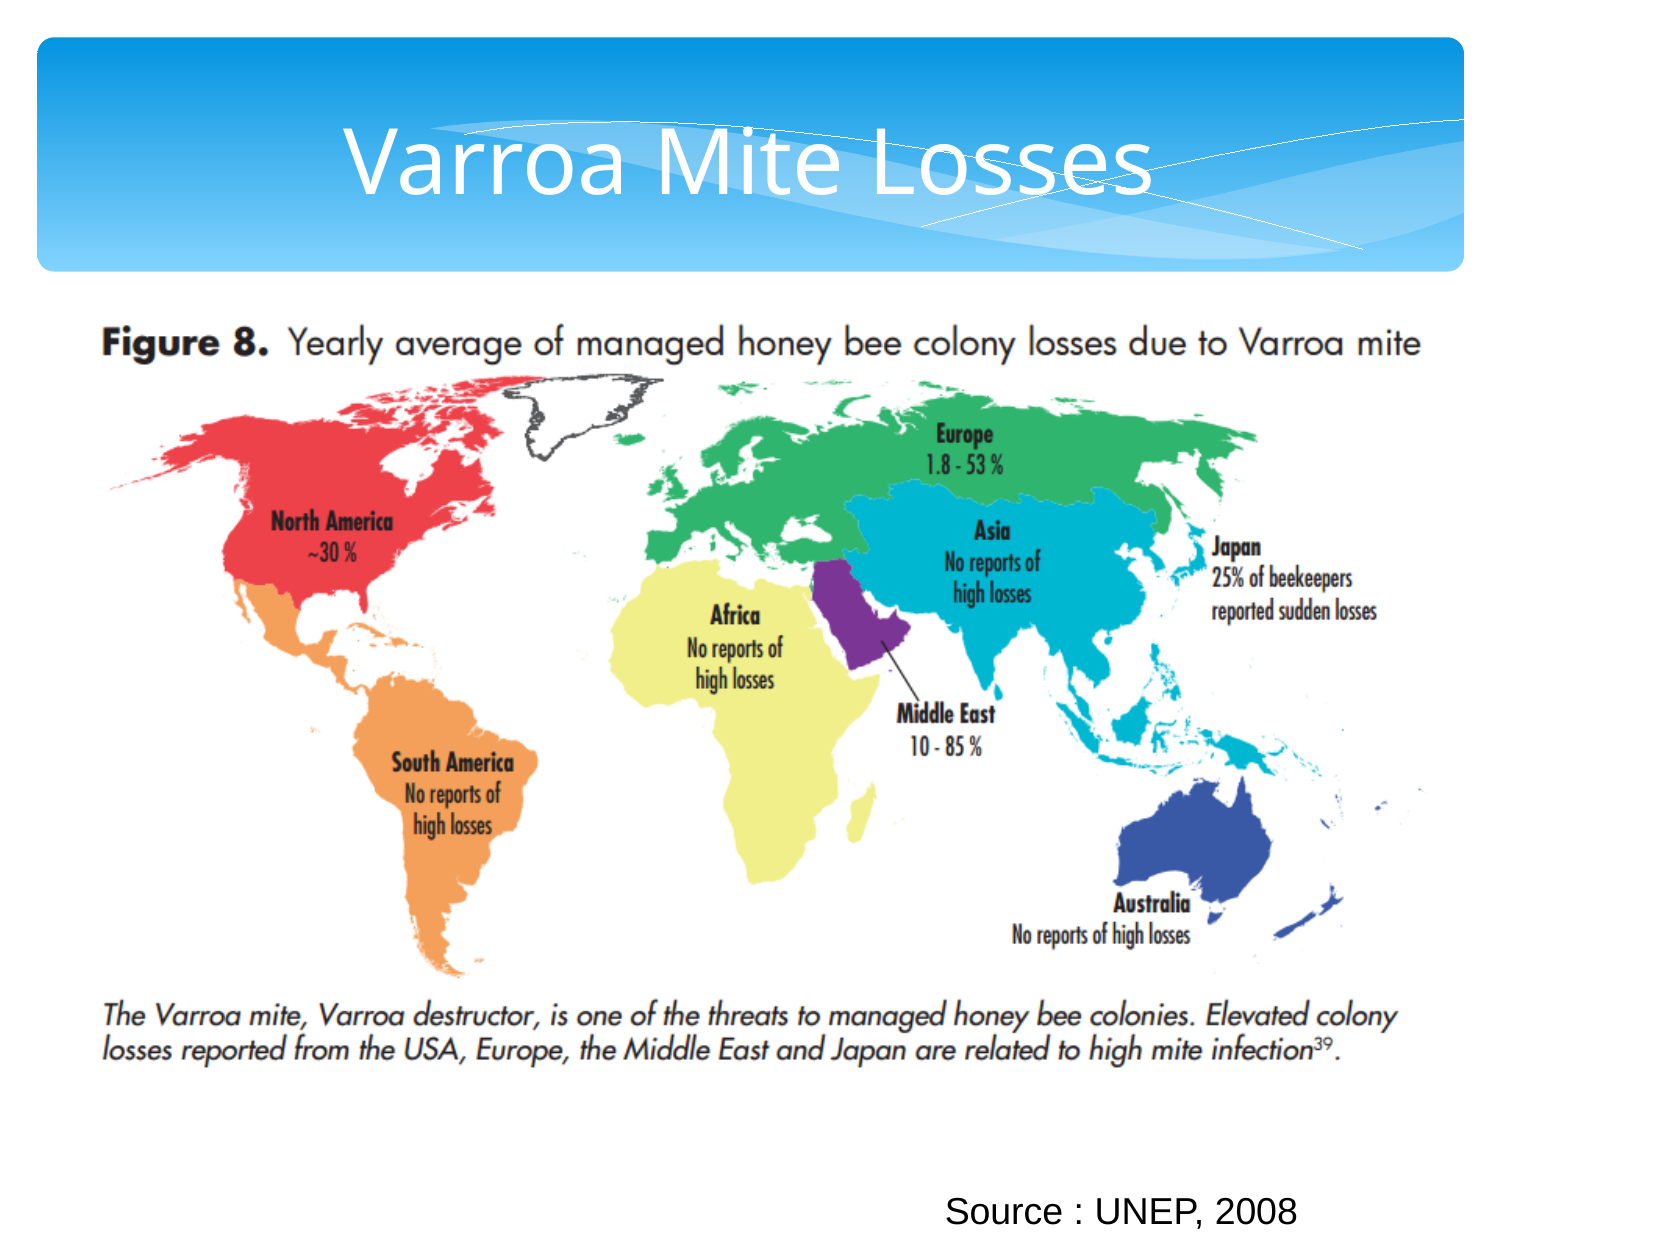

# Varroa Mite Losses
Source : UNEP, 2008